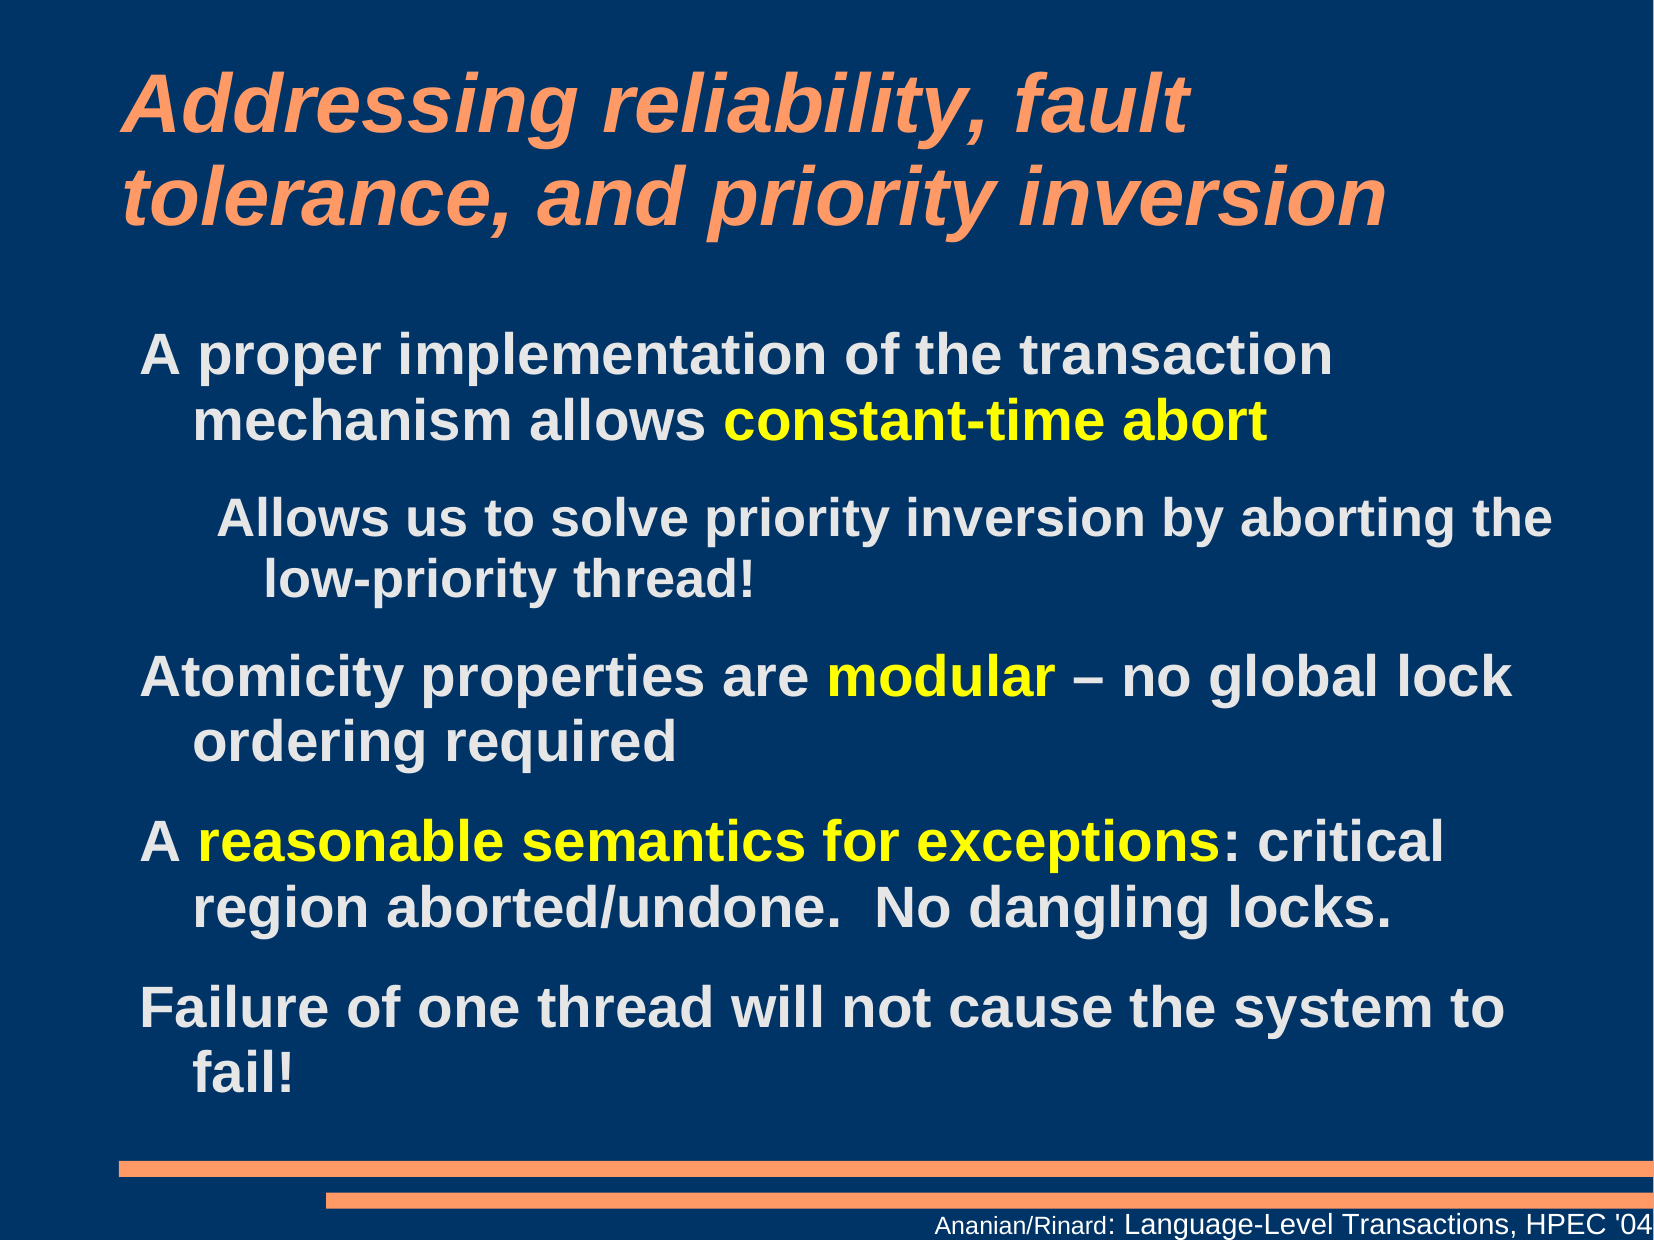

# Addressing reliability, fault tolerance, and priority inversion
A proper implementation of the transaction mechanism allows constant-time abort
Allows us to solve priority inversion by aborting the low-priority thread!
Atomicity properties are modular – no global lock ordering required
A reasonable semantics for exceptions: critical region aborted/undone. No dangling locks.
Failure of one thread will not cause the system to fail!